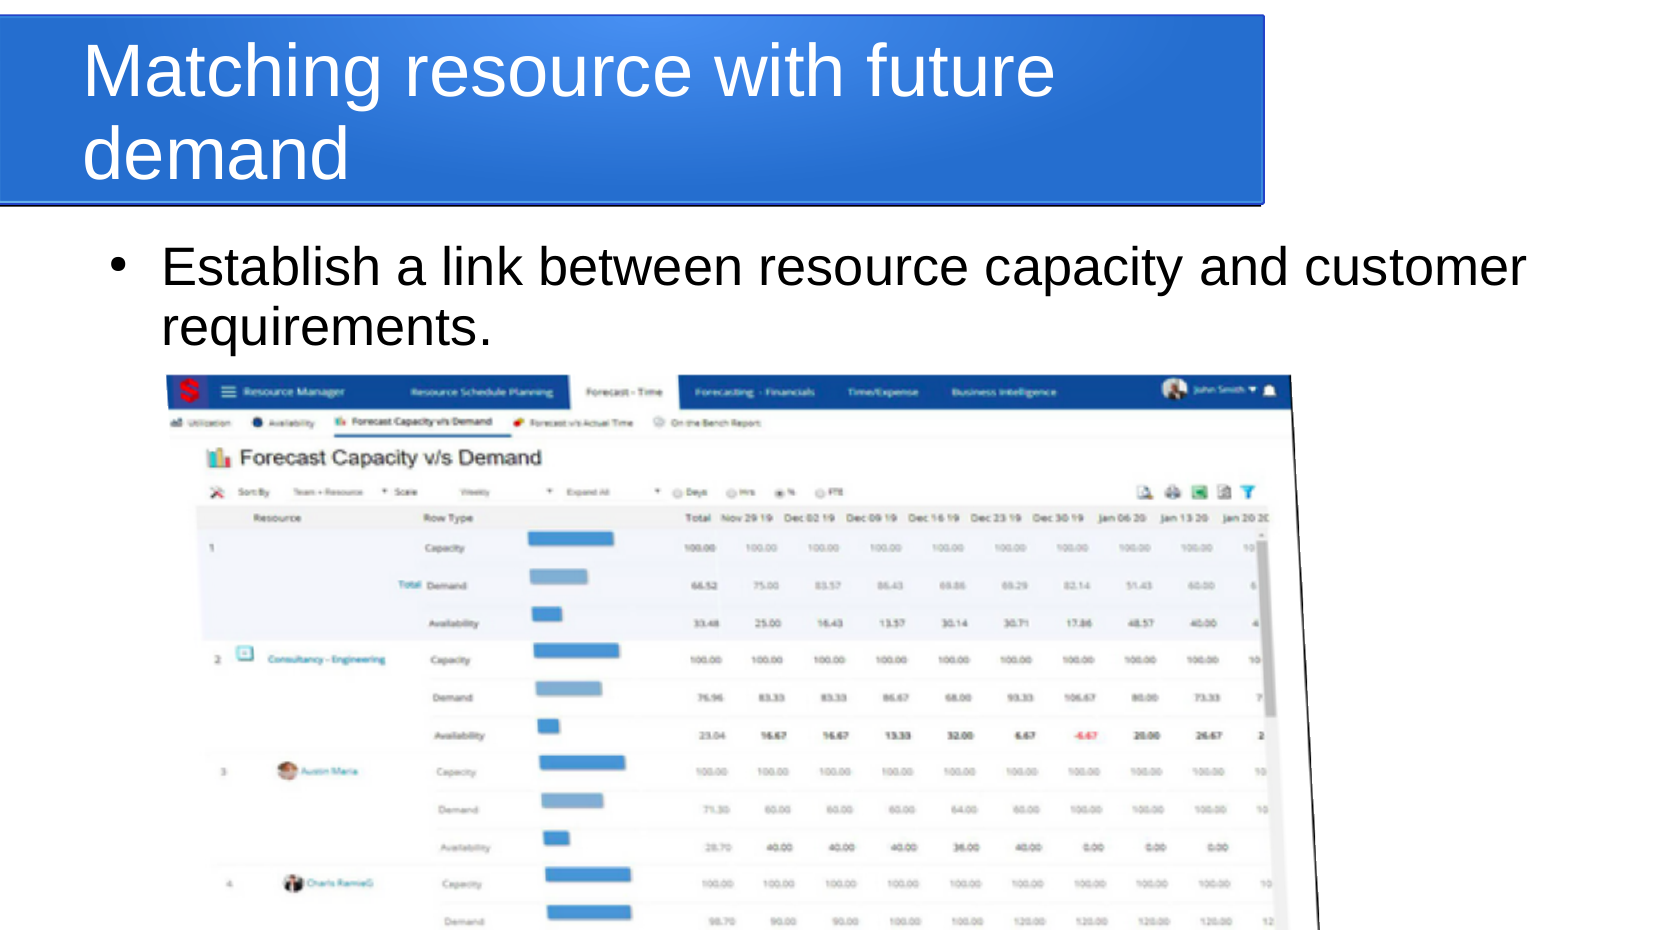

# Matching resource with future demand
Establish a link between resource capacity and customer requirements.